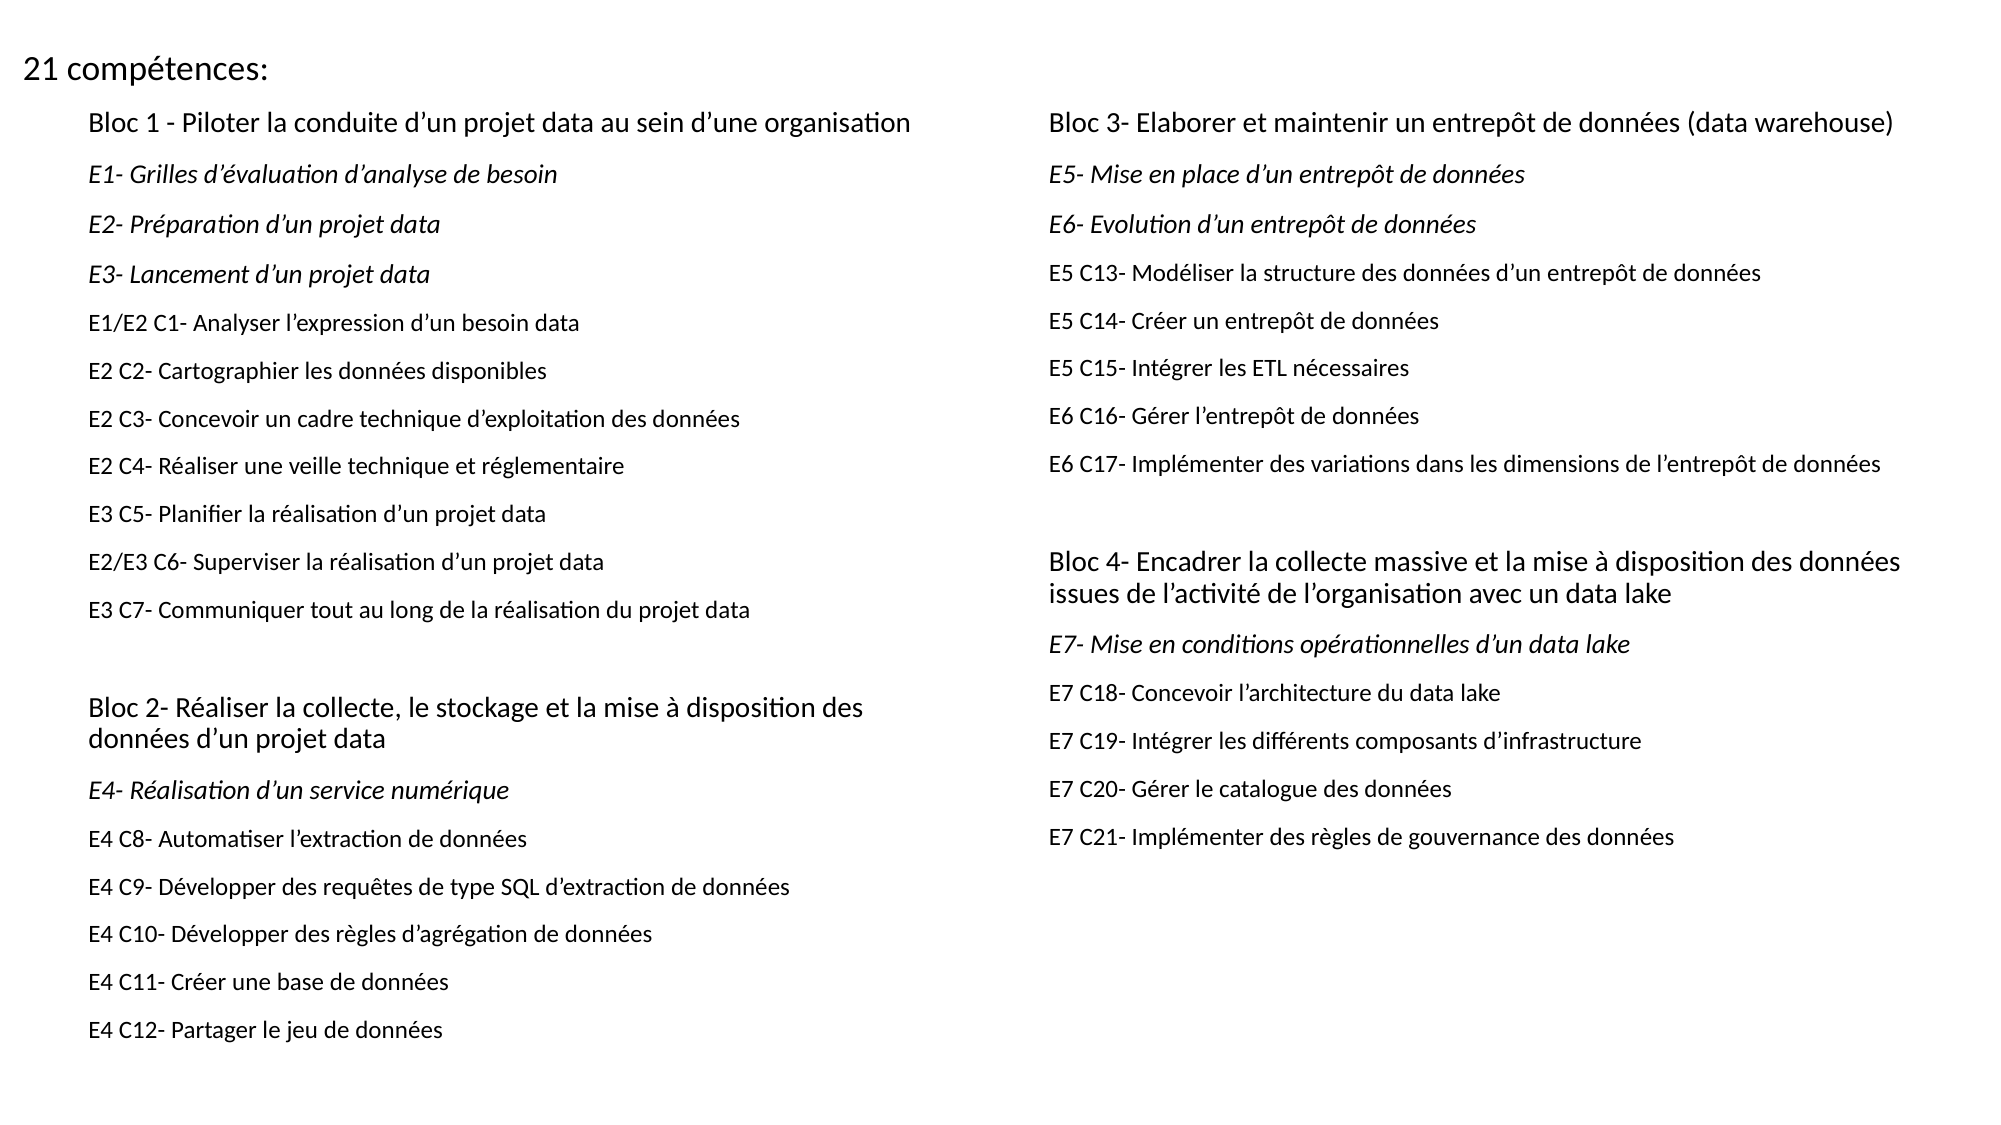

21 compétences:
Bloc 1 - Piloter la conduite d’un projet data au sein d’une organisation
E1- Grilles d’évaluation d’analyse de besoin
E2- Préparation d’un projet data
E3- Lancement d’un projet data
E1/E2 C1- Analyser l’expression d’un besoin data
E2 C2- Cartographier les données disponibles
E2 C3- Concevoir un cadre technique d’exploitation des données
E2 C4- Réaliser une veille technique et réglementaire
E3 C5- Planifier la réalisation d’un projet data
E2/E3 C6- Superviser la réalisation d’un projet data
E3 C7- Communiquer tout au long de la réalisation du projet data
Bloc 2- Réaliser la collecte, le stockage et la mise à disposition des données d’un projet data
E4- Réalisation d’un service numérique
E4 C8- Automatiser l’extraction de données
E4 C9- Développer des requêtes de type SQL d’extraction de données
E4 C10- Développer des règles d’agrégation de données
E4 C11- Créer une base de données
E4 C12- Partager le jeu de données
Bloc 3- Elaborer et maintenir un entrepôt de données (data warehouse)
E5- Mise en place d’un entrepôt de données
E6- Evolution d’un entrepôt de données
E5 C13- Modéliser la structure des données d’un entrepôt de données
E5 C14- Créer un entrepôt de données
E5 C15- Intégrer les ETL nécessaires
E6 C16- Gérer l’entrepôt de données
E6 C17- Implémenter des variations dans les dimensions de l’entrepôt de données
Bloc 4- Encadrer la collecte massive et la mise à disposition des données issues de l’activité de l’organisation avec un data lake
E7- Mise en conditions opérationnelles d’un data lake
E7 C18- Concevoir l’architecture du data lake
E7 C19- Intégrer les différents composants d’infrastructure
E7 C20- Gérer le catalogue des données
E7 C21- Implémenter des règles de gouvernance des données